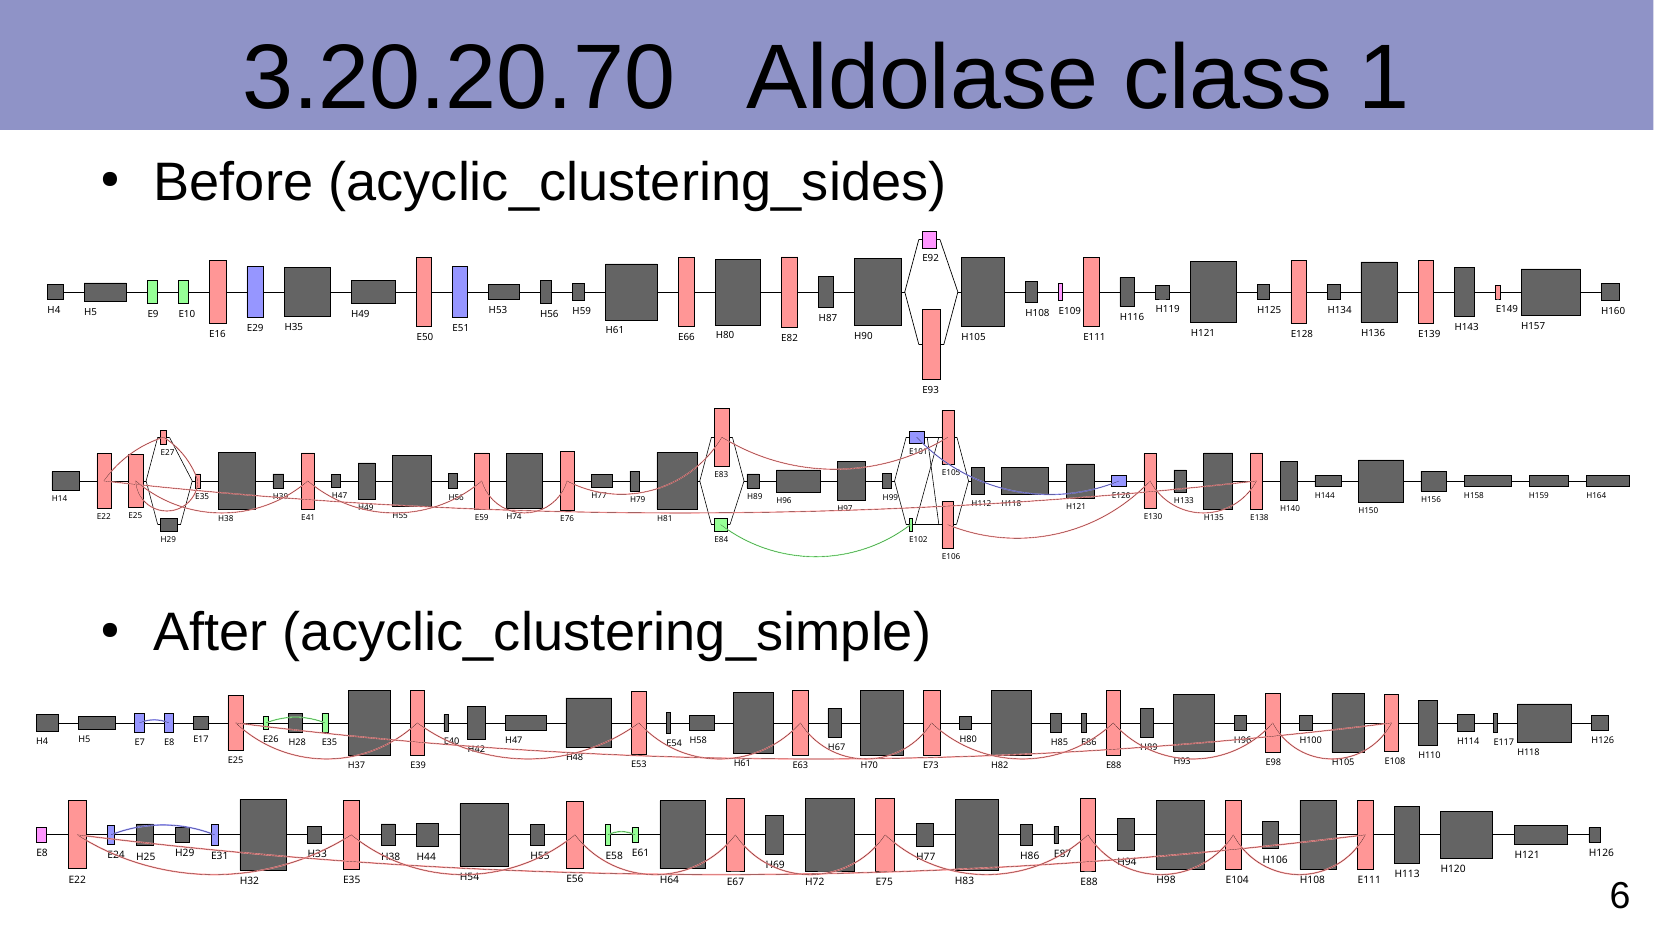

# 3.20.20.70 Aldolase class 1
Before (acyclic_clustering_sides)
After (acyclic_clustering_simple)